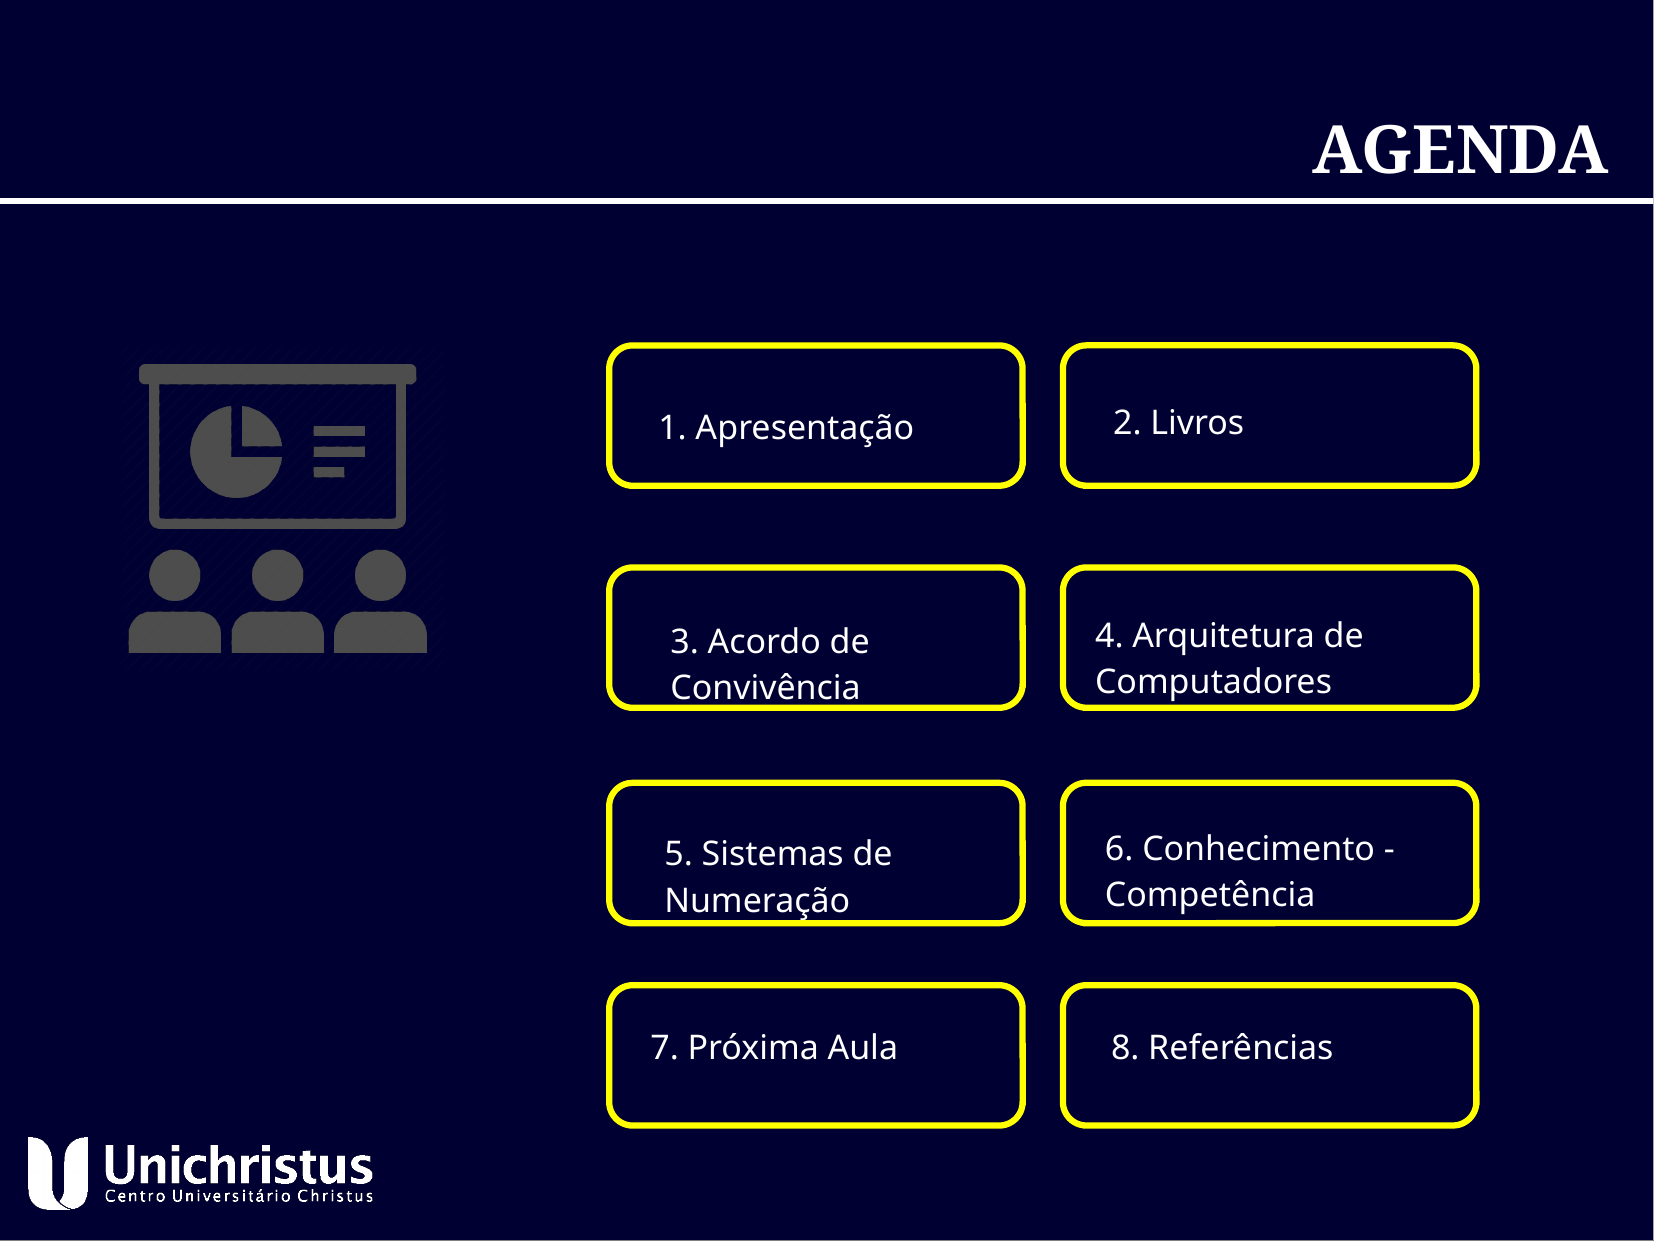

AGENDA
2. Livros
1. Apresentação
4. Arquitetura de Computadores
3. Acordo de Convivência
6. Conhecimento - Competência
5. Sistemas de Numeração
7. Próxima Aula
8. Referências